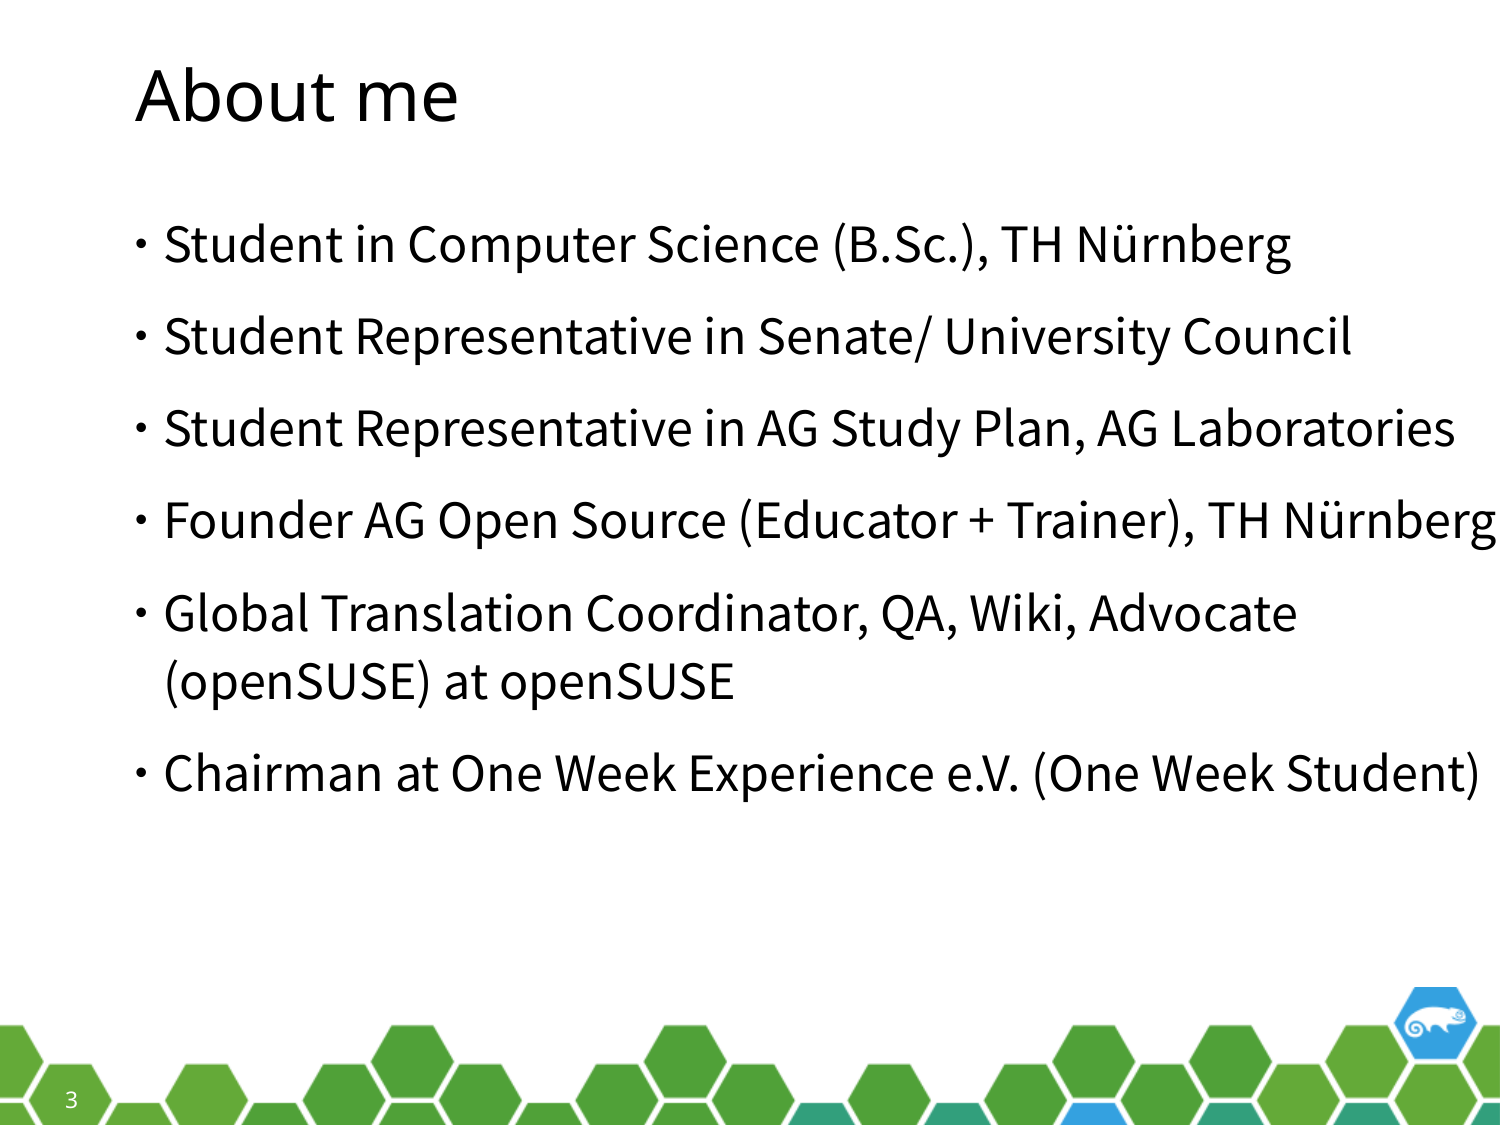

# About me
Student in Computer Science (B.Sc.), TH Nürnberg
Student Representative in Senate/ University Council
Student Representative in AG Study Plan, AG Laboratories
Founder AG Open Source (Educator + Trainer), TH Nürnberg
Global Translation Coordinator, QA, Wiki, Advocate (openSUSE) at openSUSE
Chairman at One Week Experience e.V. (One Week Student)